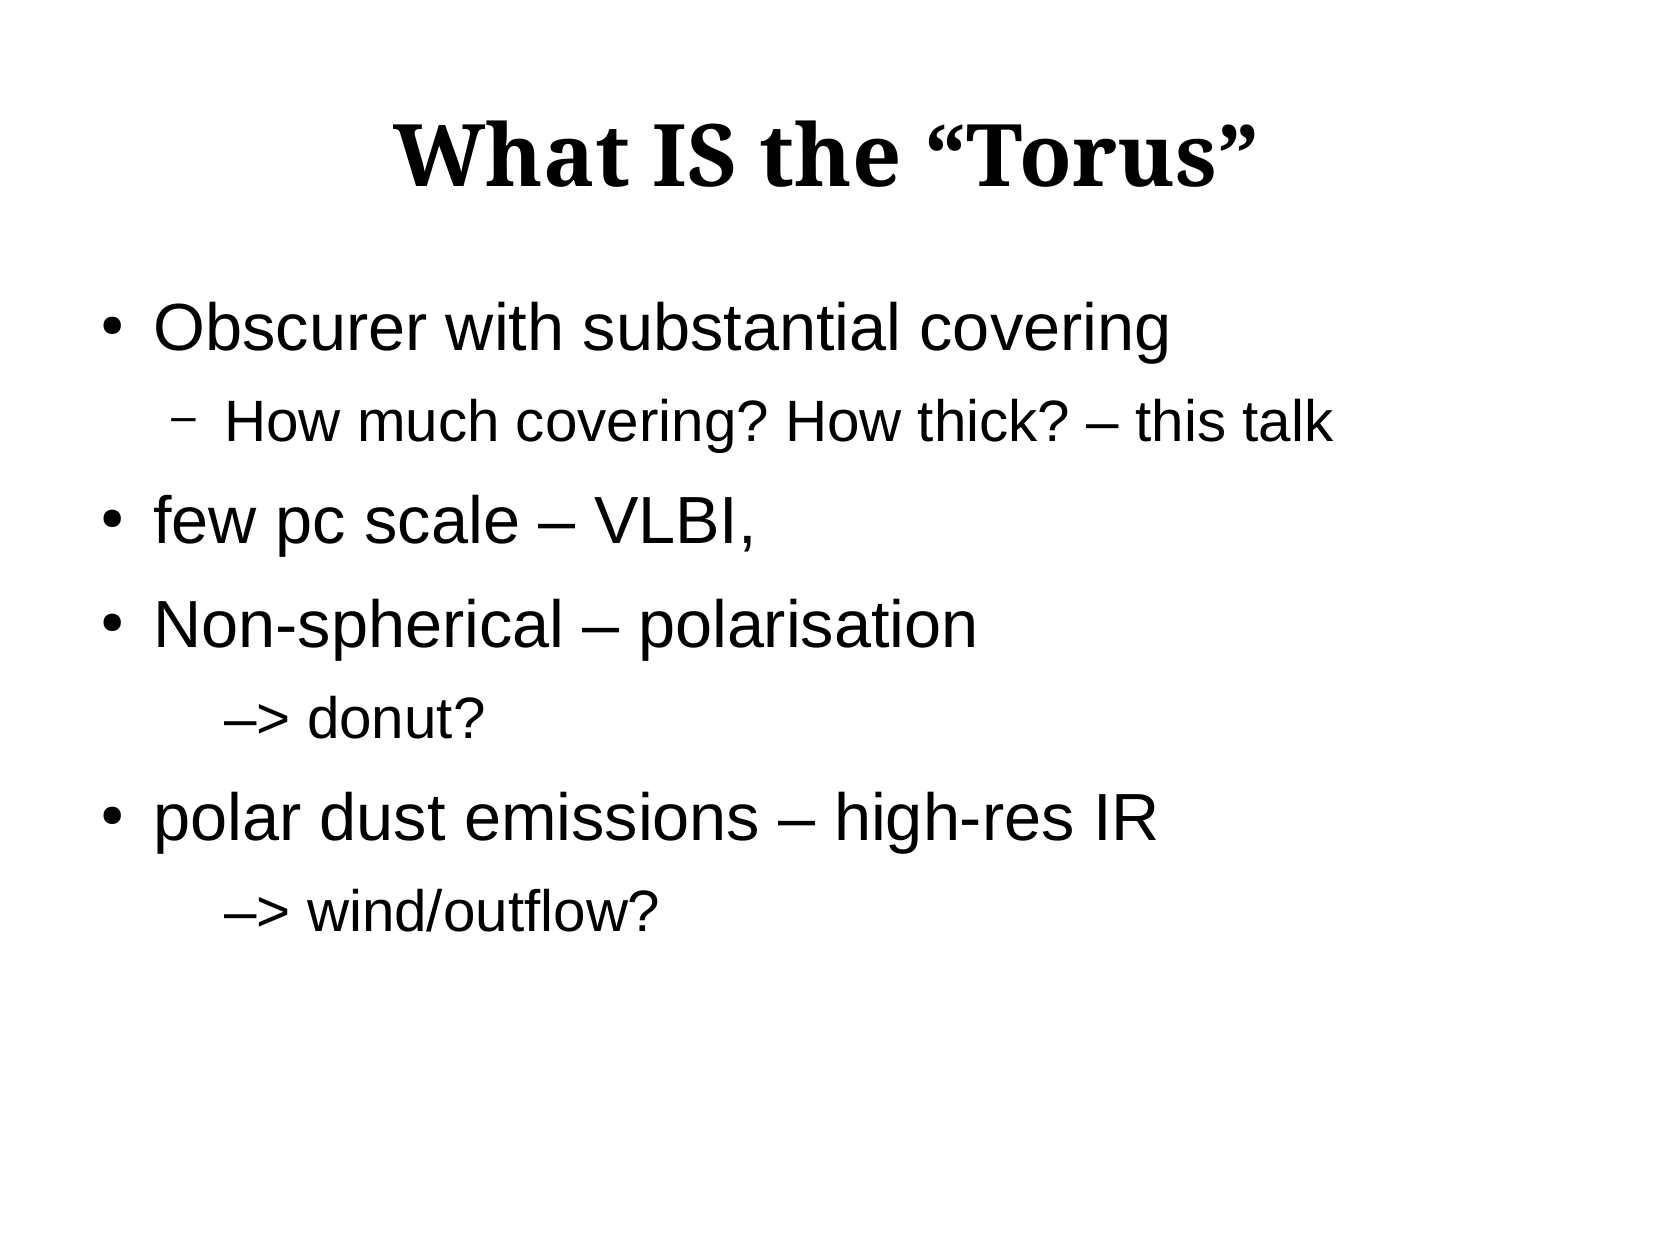

# What IS the “Torus”
Obscurer with substantial covering
How much covering? How thick? – this talk
few pc scale – VLBI,
Non-spherical – polarisation
–> donut?
polar dust emissions – high-res IR
–> wind/outflow?